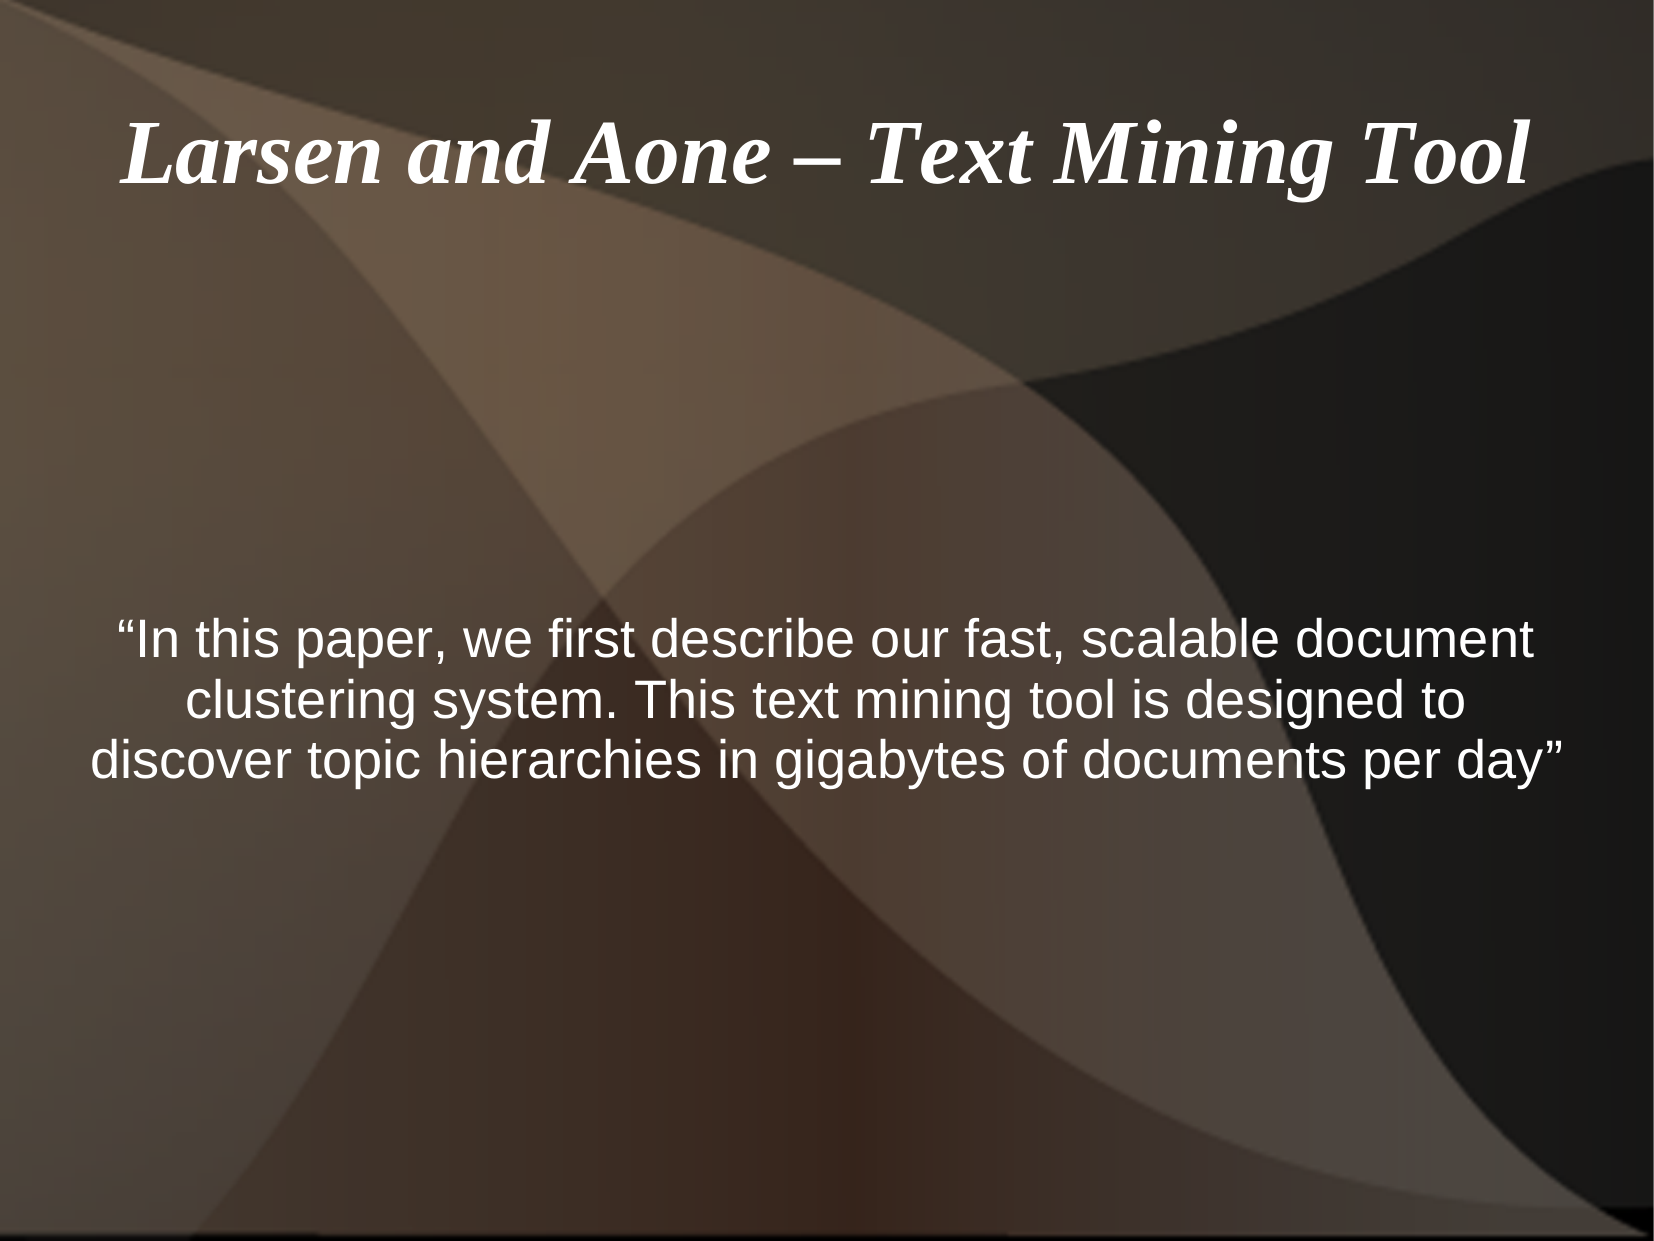

# Larsen and Aone – Text Mining Tool
“In this paper, we first describe our fast, scalable document
clustering system. This text mining tool is designed to discover topic hierarchies in gigabytes of documents per day”